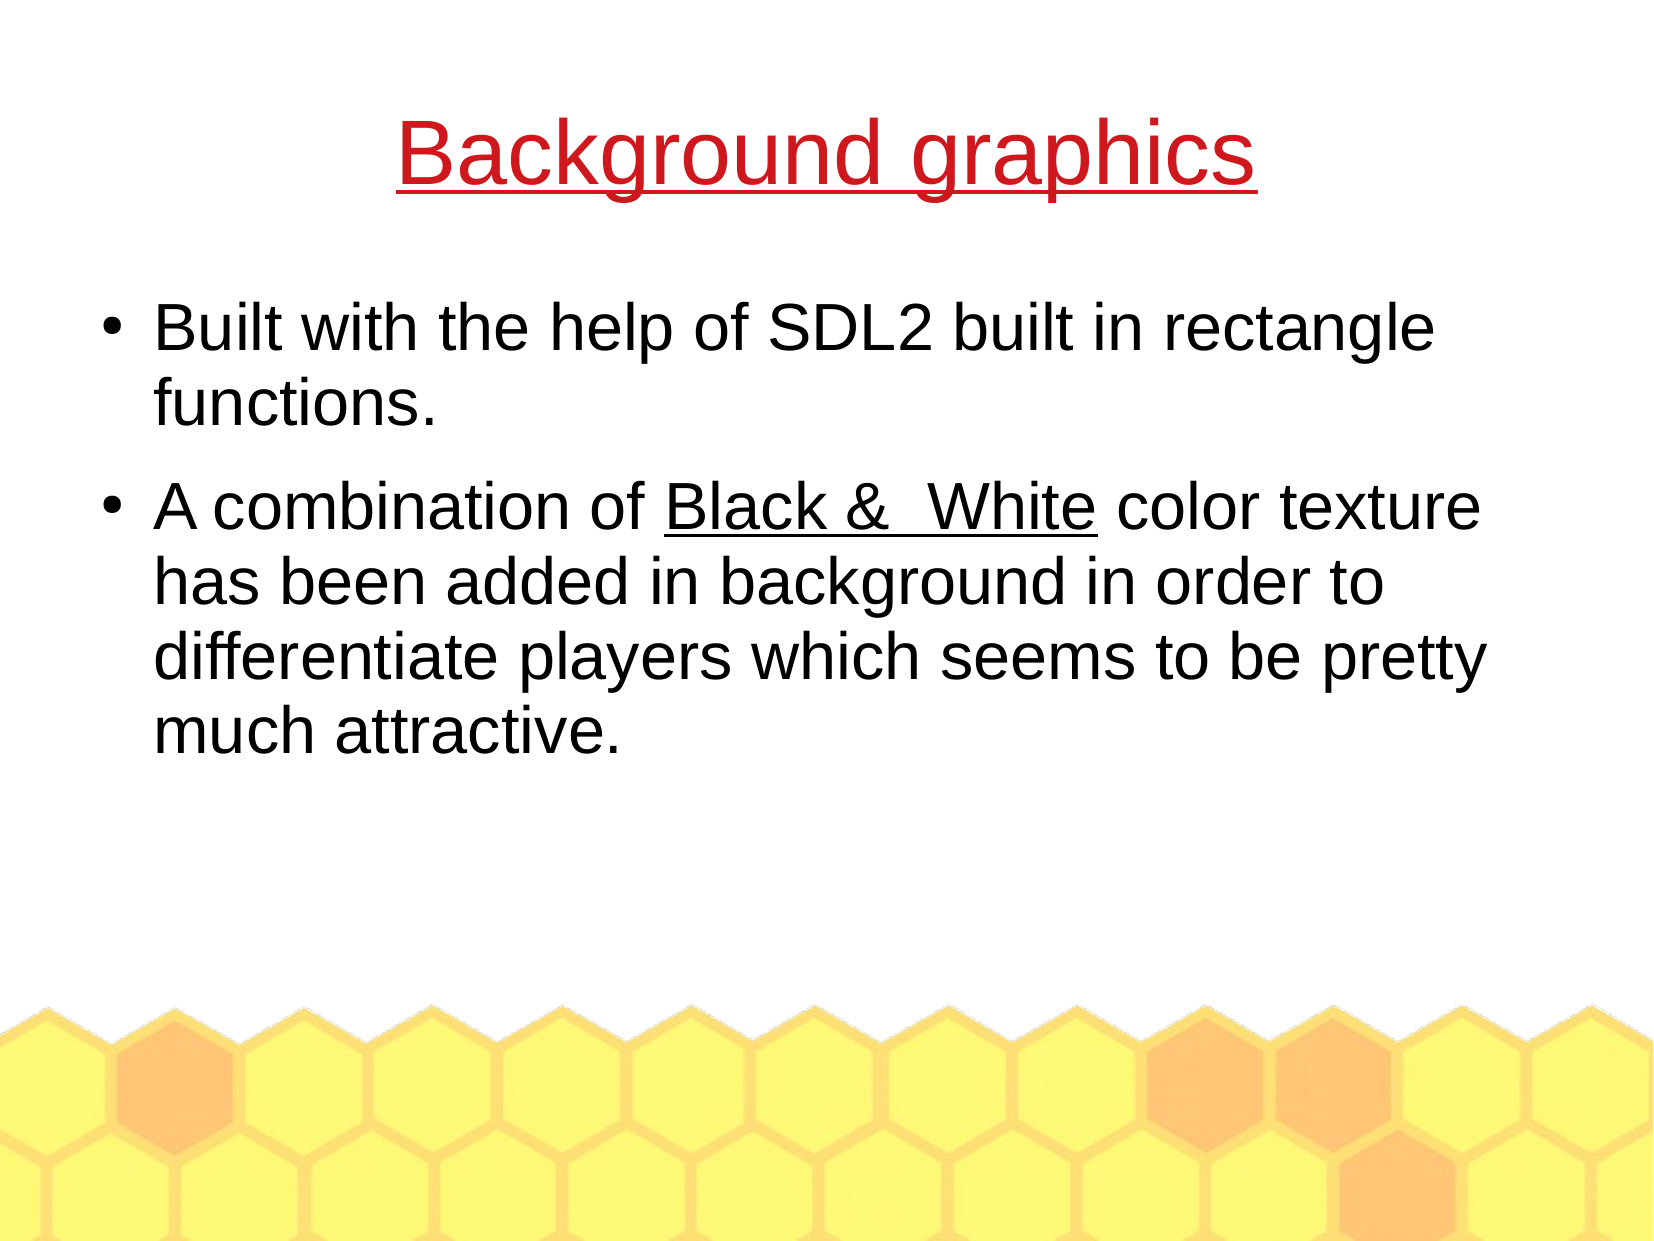

# Background graphics
Built with the help of SDL2 built in rectangle functions.
A combination of Black & White color texture has been added in background in order to differentiate players which seems to be pretty much attractive.